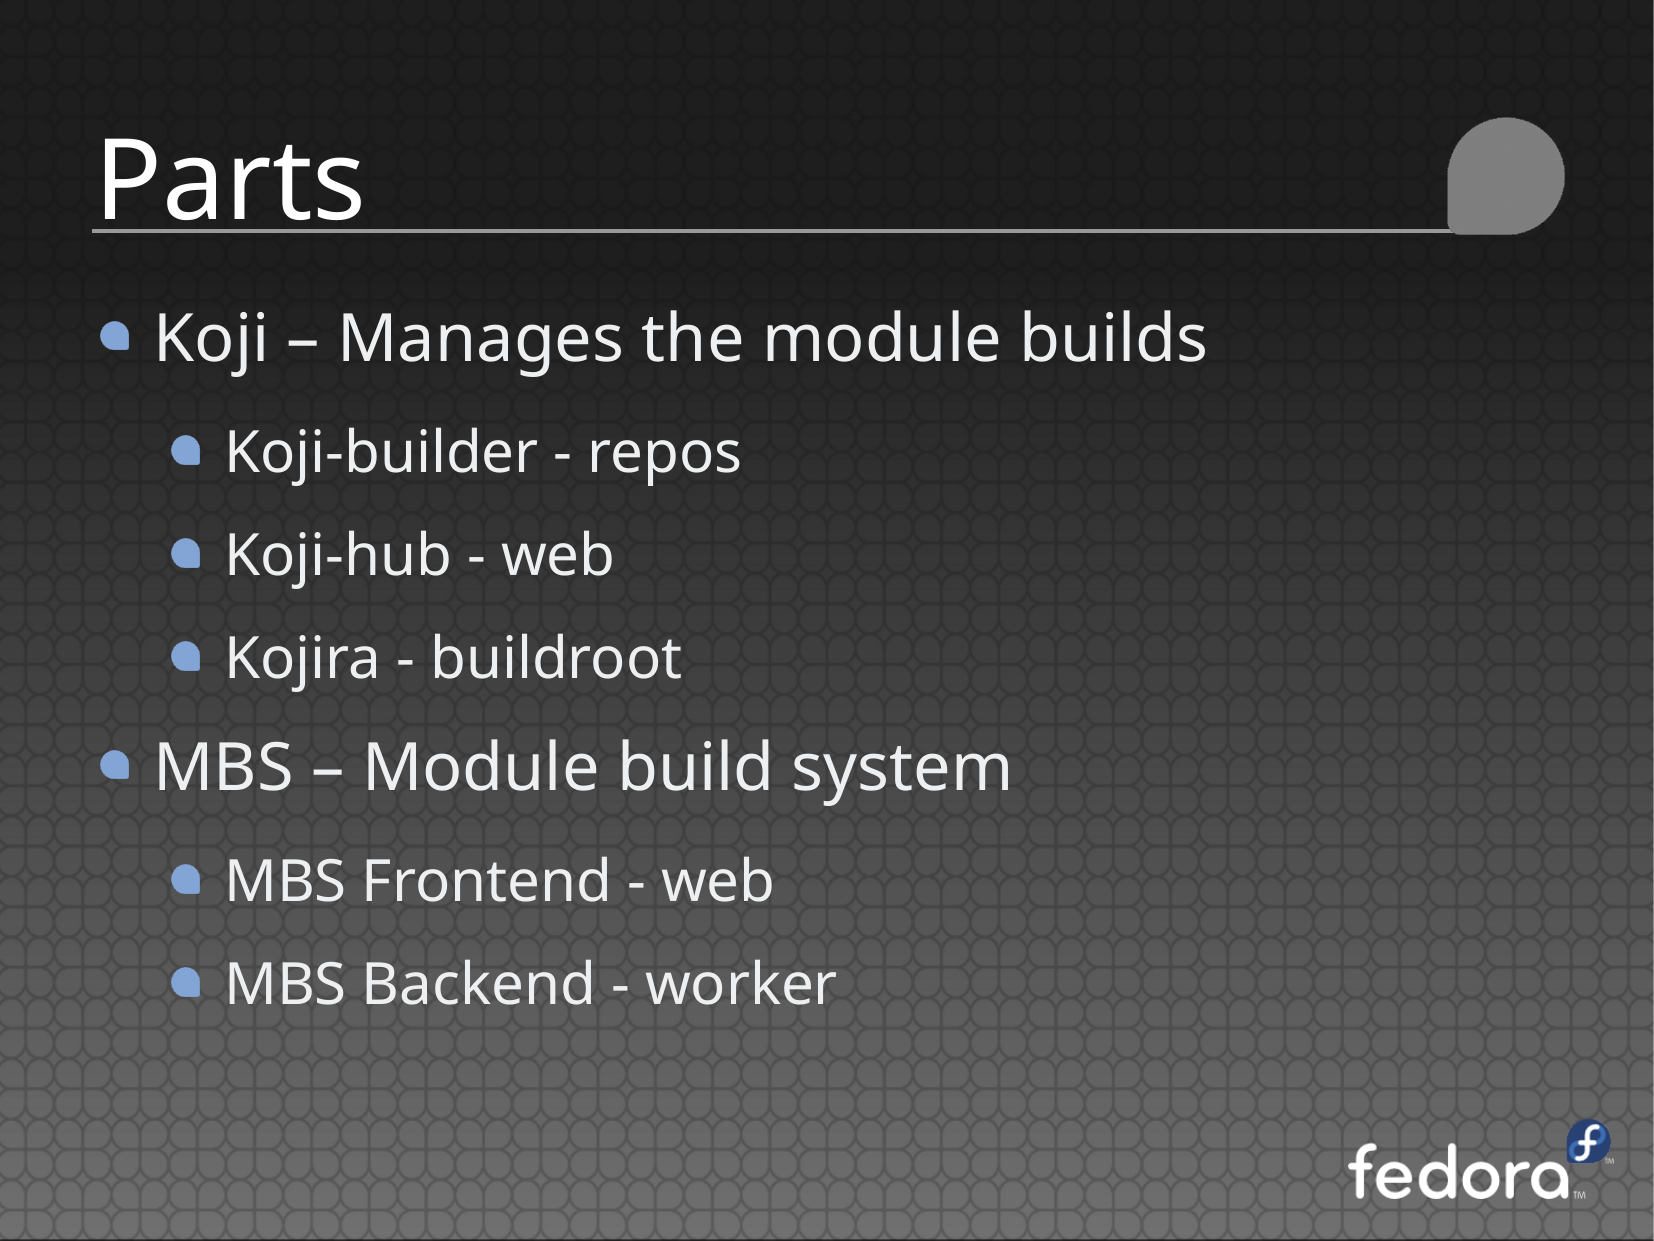

Parts
# Koji – Manages the module builds
Koji-builder - repos
Koji-hub - web
Kojira - buildroot
MBS – Module build system
MBS Frontend - web
MBS Backend - worker